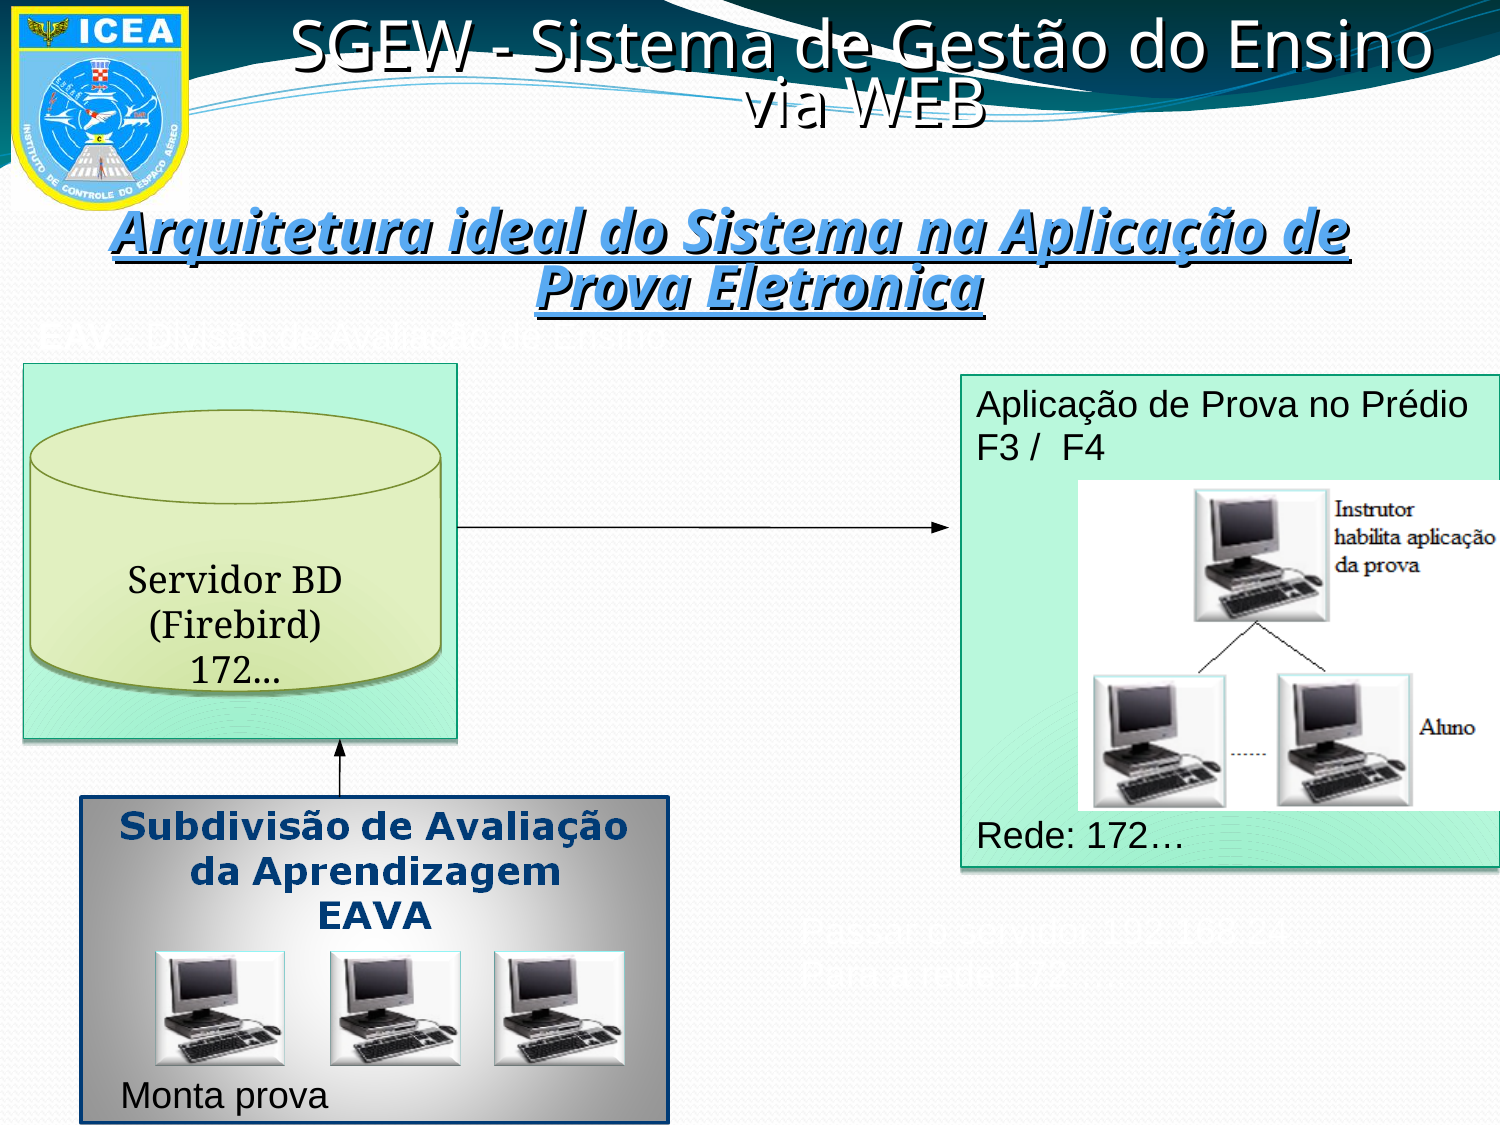

SGEW - Sistema de Gestão do Ensino via WEB
Arquitetura ideal do Sistema na Aplicação de Prova Eletronica
EAV - Divisão de Avaliação de Ensino
Aplicação de Prova no Prédio F3 / F4
Rede: 172…
Servidor BD
(Firebird)
172...
Passar o servidor 192.168.24…
Para a rede 172…..
Monta prova